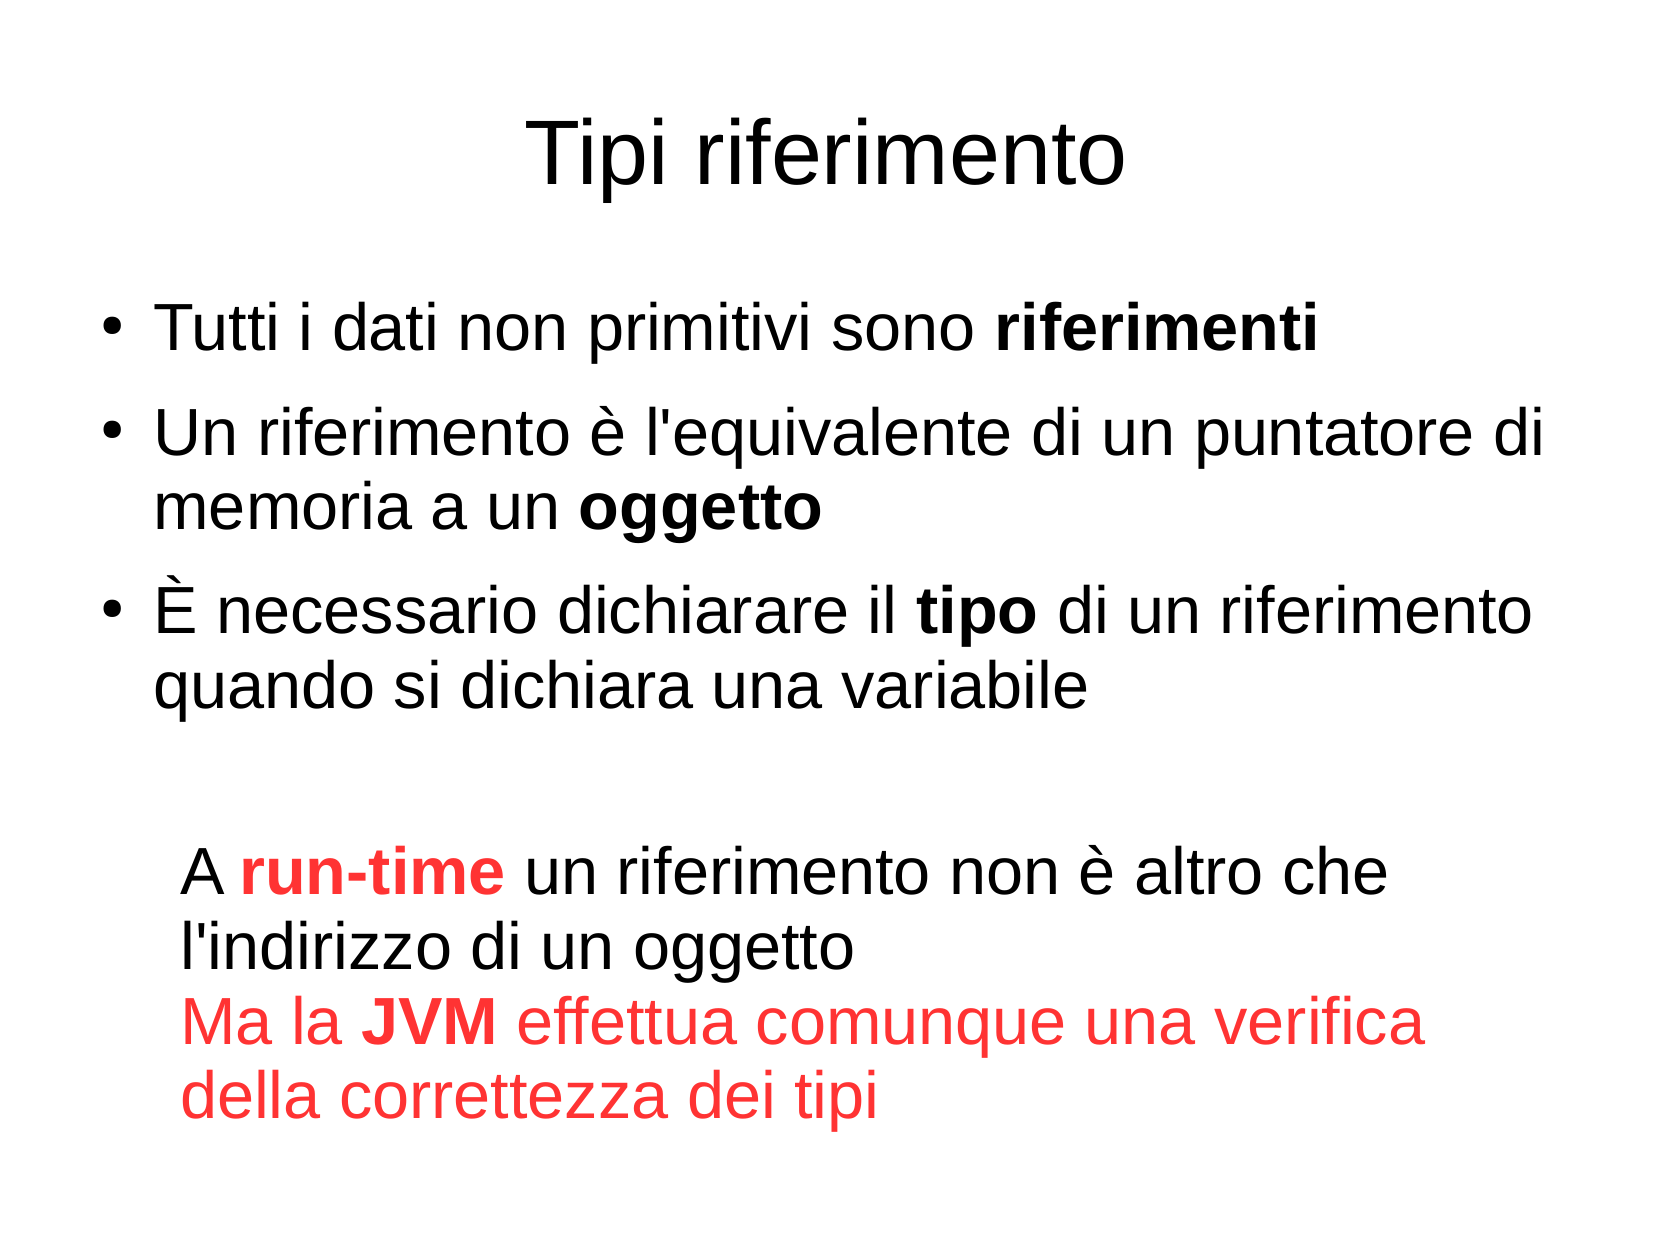

# Tipi riferimento
Tutti i dati non primitivi sono riferimenti
Un riferimento è l'equivalente di un puntatore di memoria a un oggetto
È necessario dichiarare il tipo di un riferimento quando si dichiara una variabile
A run-time un riferimento non è altro che l'indirizzo di un oggetto
Ma la JVM effettua comunque una verifica della correttezza dei tipi